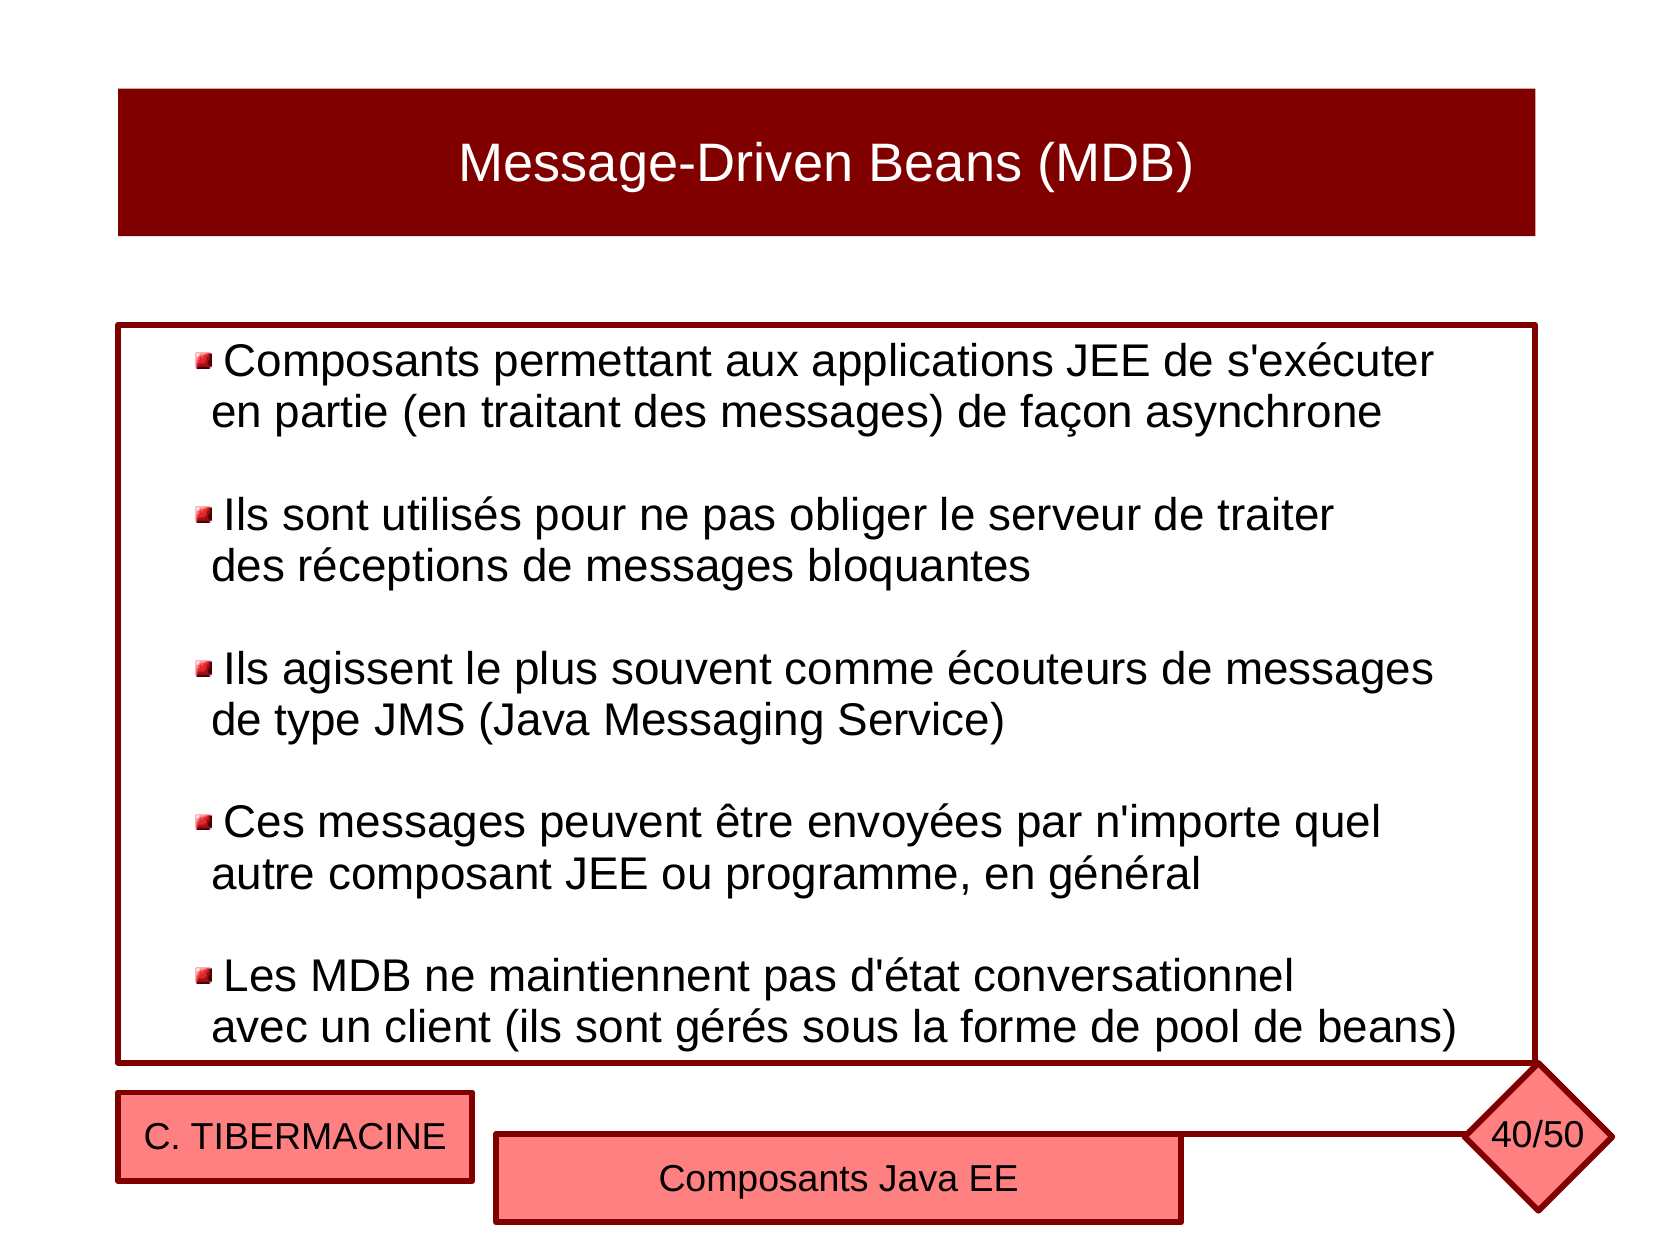

Message-Driven Beans (MDB)
 Composants permettant aux applications JEE de s'exécuter
en partie (en traitant des messages) de façon asynchrone
 Ils sont utilisés pour ne pas obliger le serveur de traiter
des réceptions de messages bloquantes
 Ils agissent le plus souvent comme écouteurs de messages
de type JMS (Java Messaging Service)
 Ces messages peuvent être envoyées par n'importe quel
autre composant JEE ou programme, en général
 Les MDB ne maintiennent pas d'état conversationnel
avec un client (ils sont gérés sous la forme de pool de beans)
C. TIBERMACINE
Composants Java EE